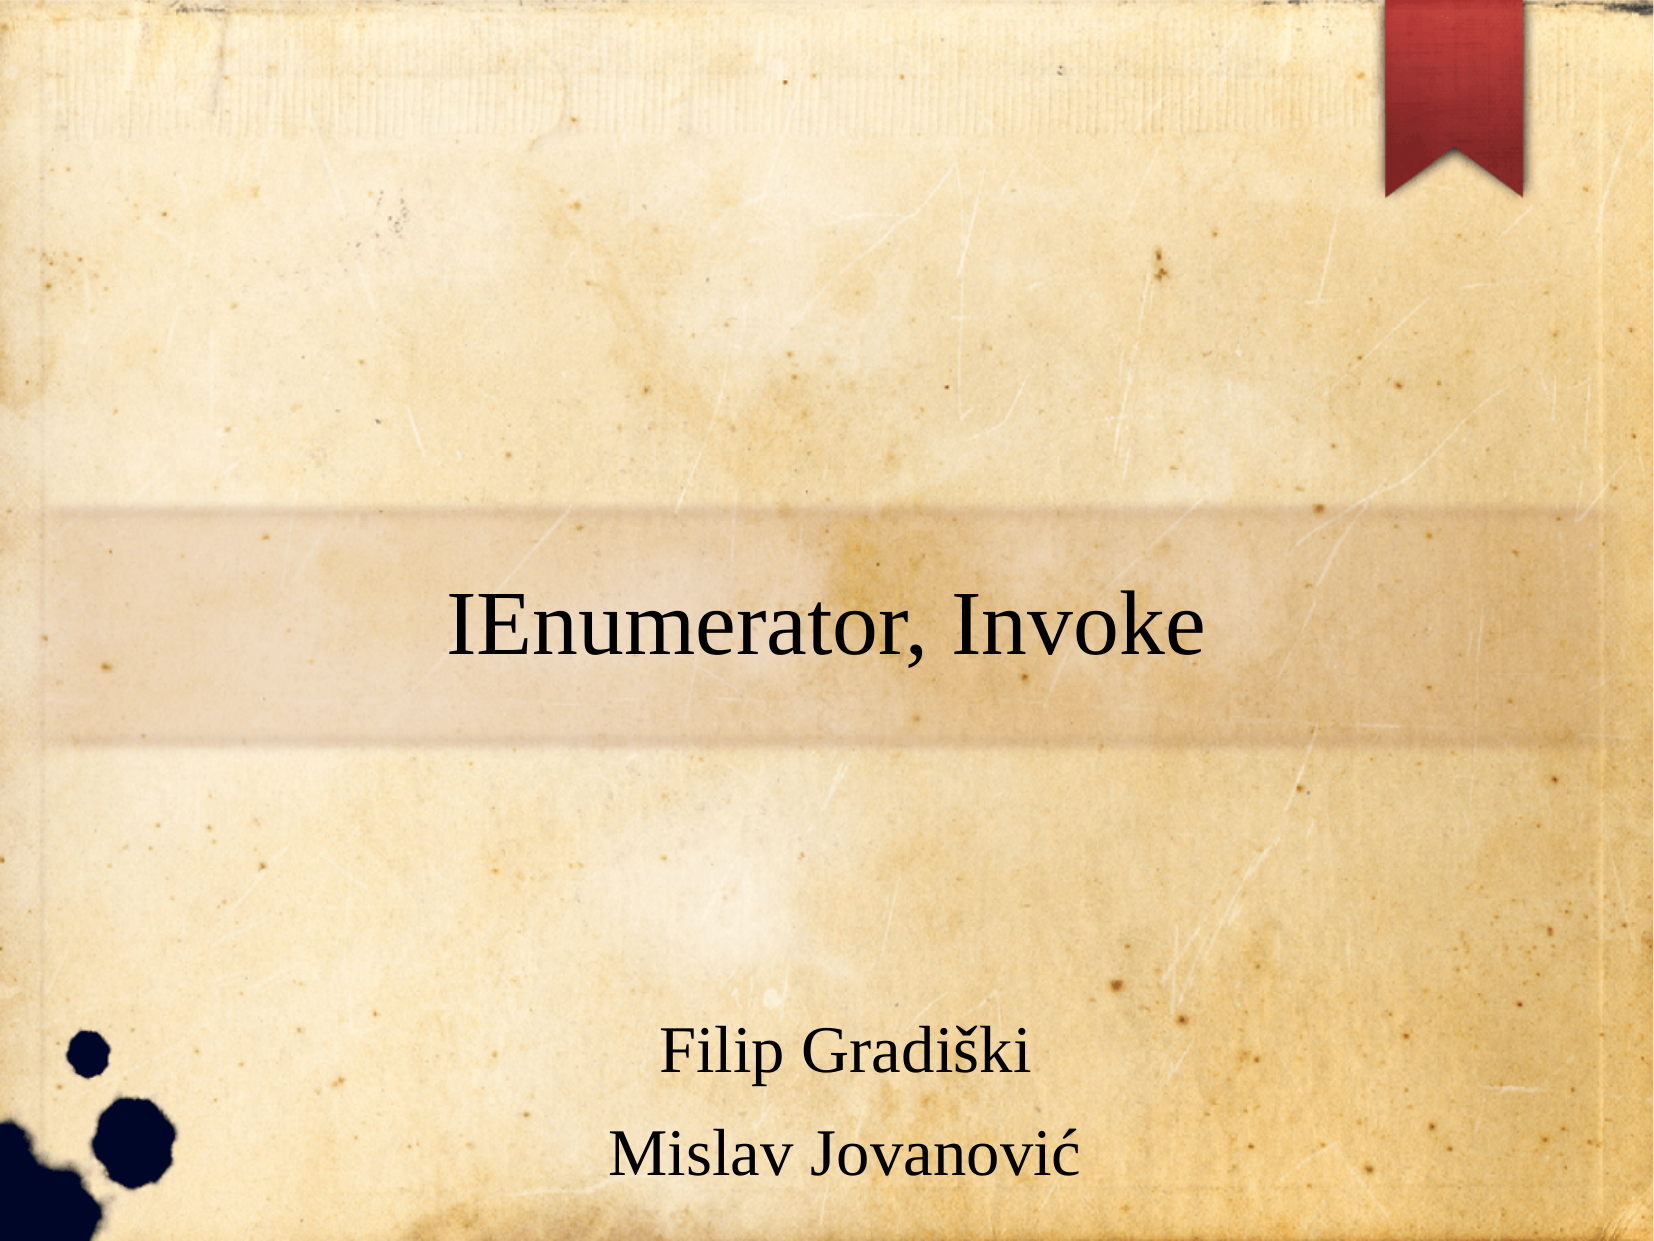

# IEnumerator, Invoke
Filip Gradiški
Mislav Jovanović